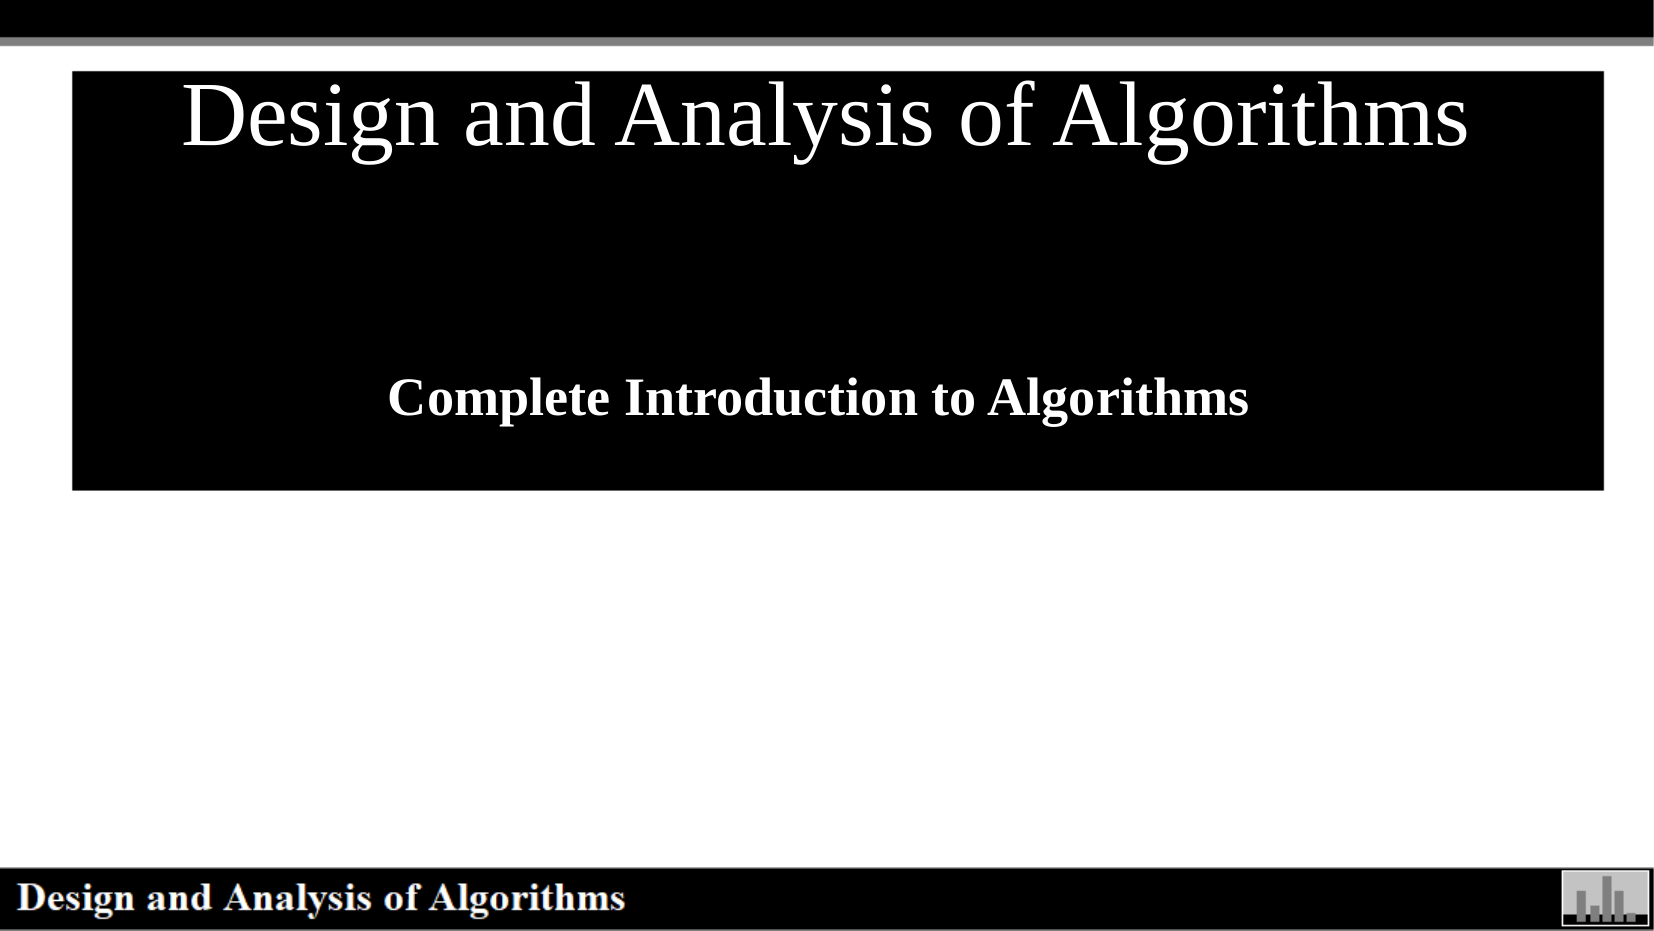

# Design and Analysis of Algorithms
Complete Introduction to Algorithms